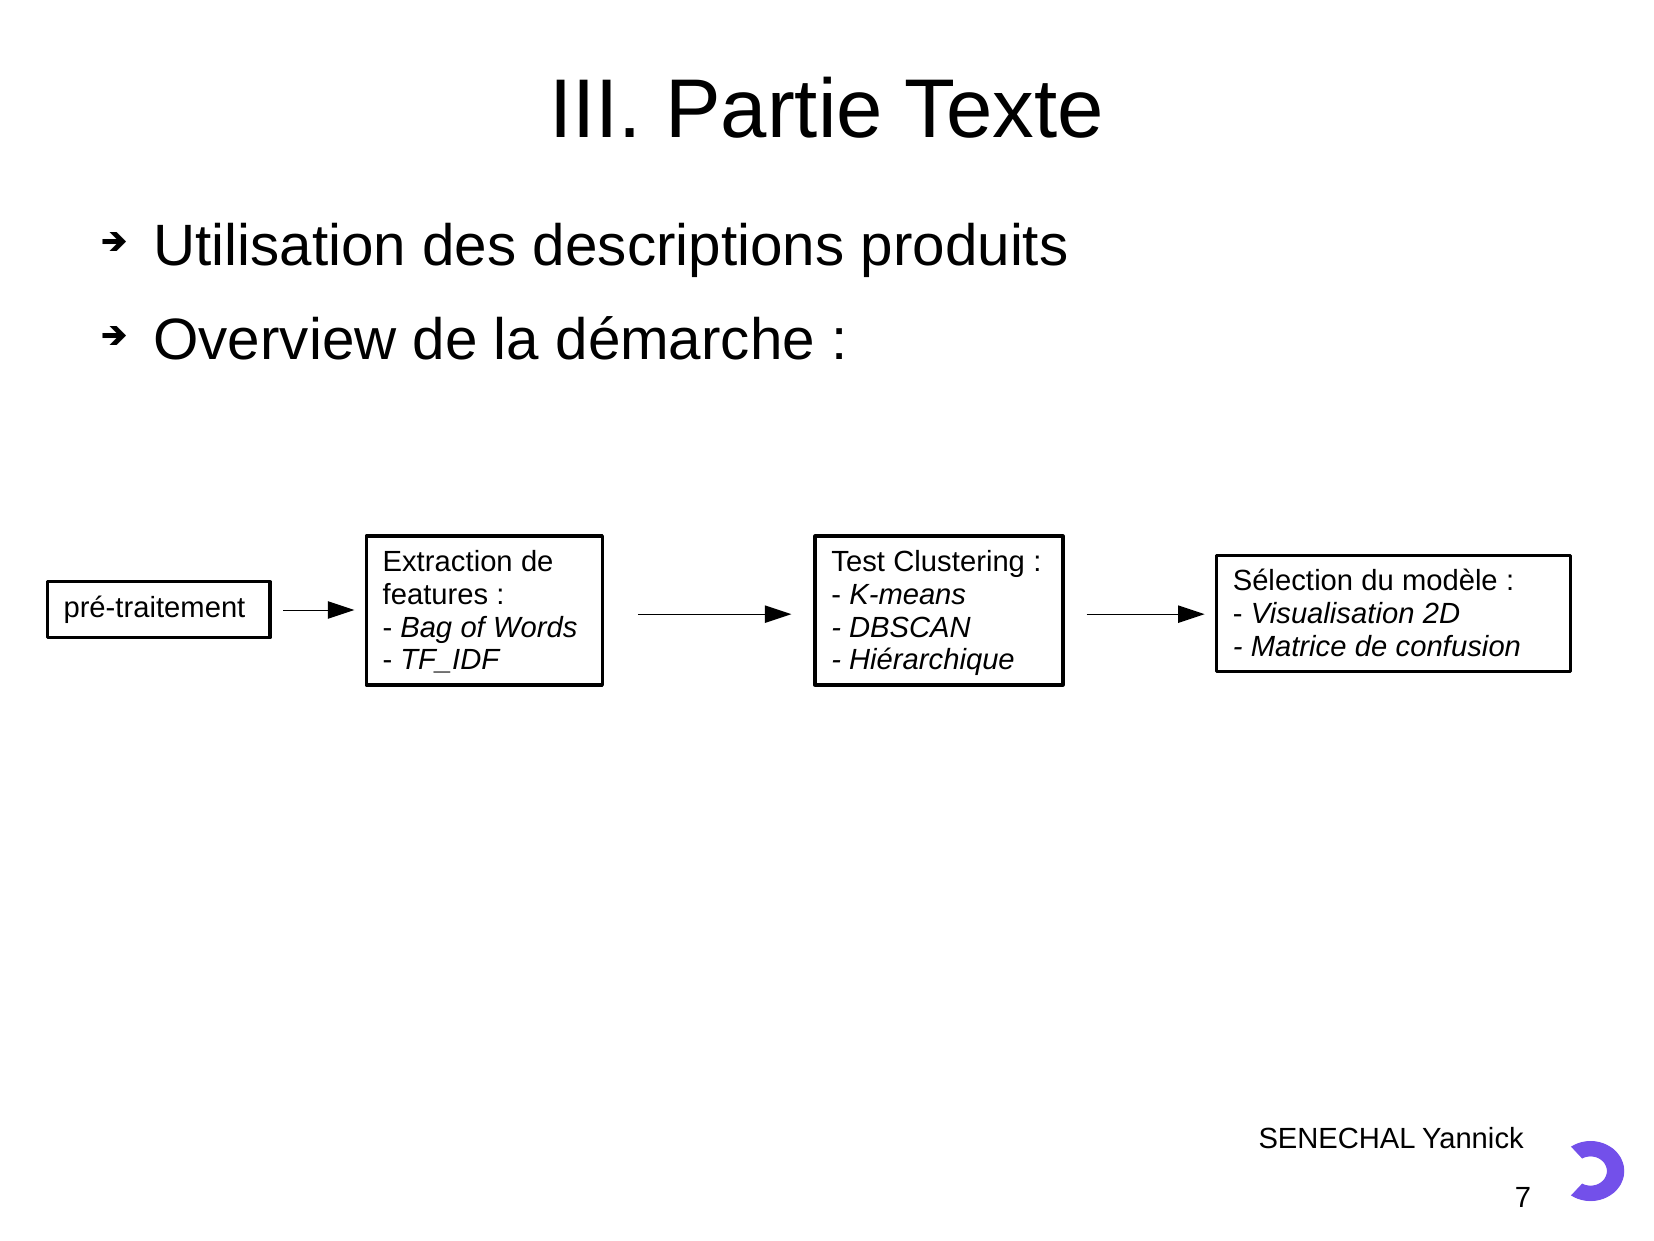

# III. Partie Texte
Utilisation des descriptions produits
Overview de la démarche :
Extraction de features :
- Bag of Words
- TF_IDF
Test Clustering :
- K-means
- DBSCAN
- Hiérarchique
Sélection du modèle :
- Visualisation 2D
- Matrice de confusion
pré-traitement
SENECHAL Yannick
7